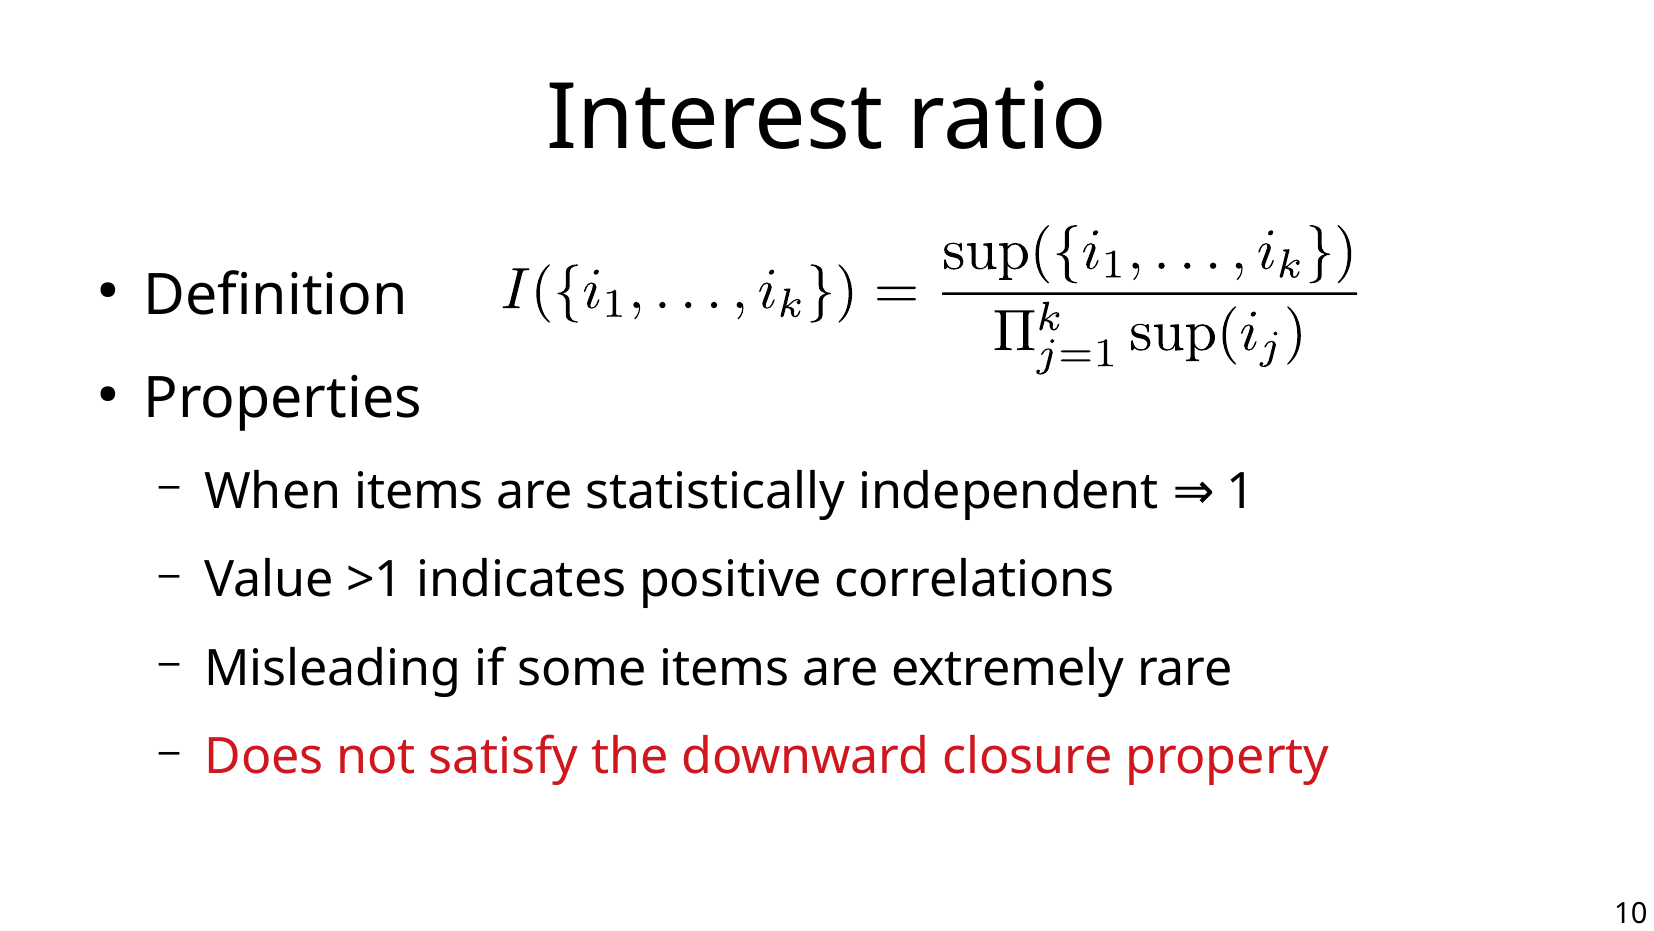

# Interest ratio
Definition
Properties
When items are statistically independent ⇒ 1
Value >1 indicates positive correlations
Misleading if some items are extremely rare
Does not satisfy the downward closure property
10